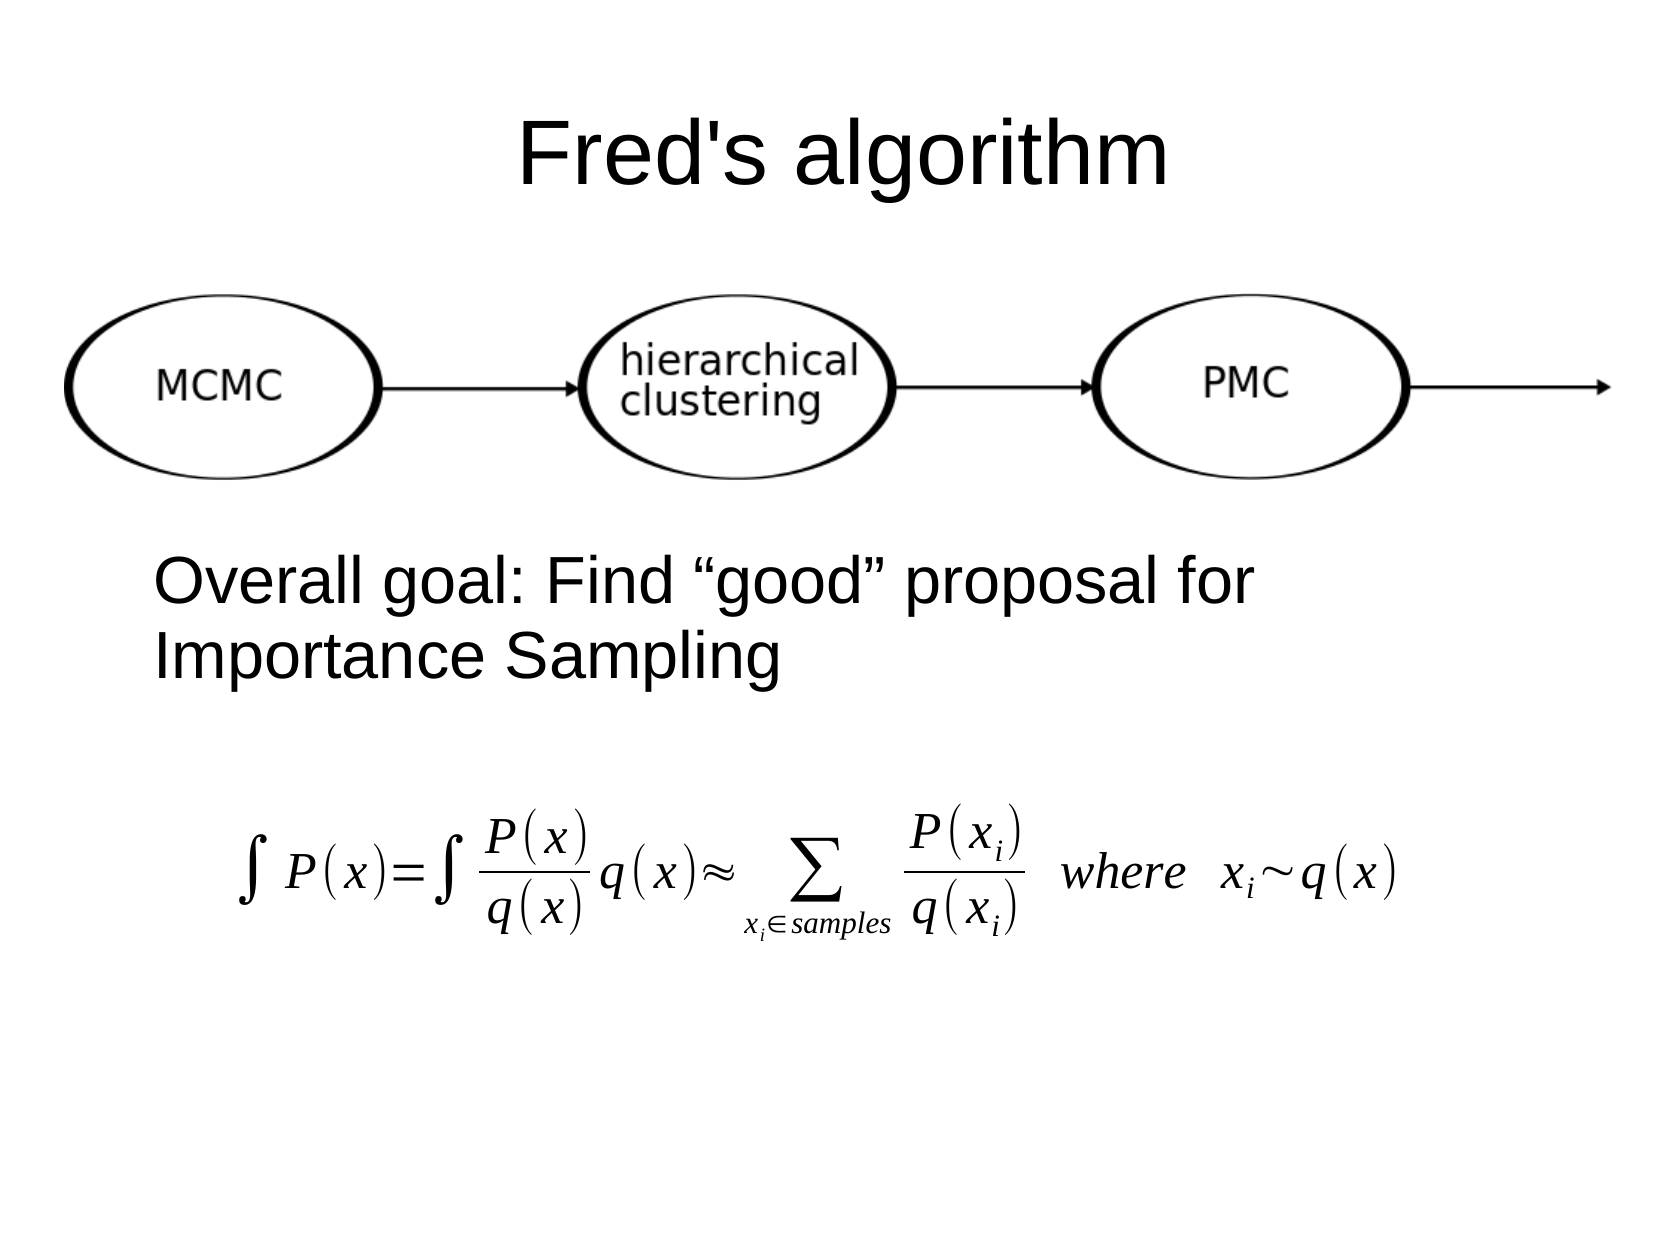

# Fred's algorithm
Overall goal: Find “good” proposal for Importance Sampling